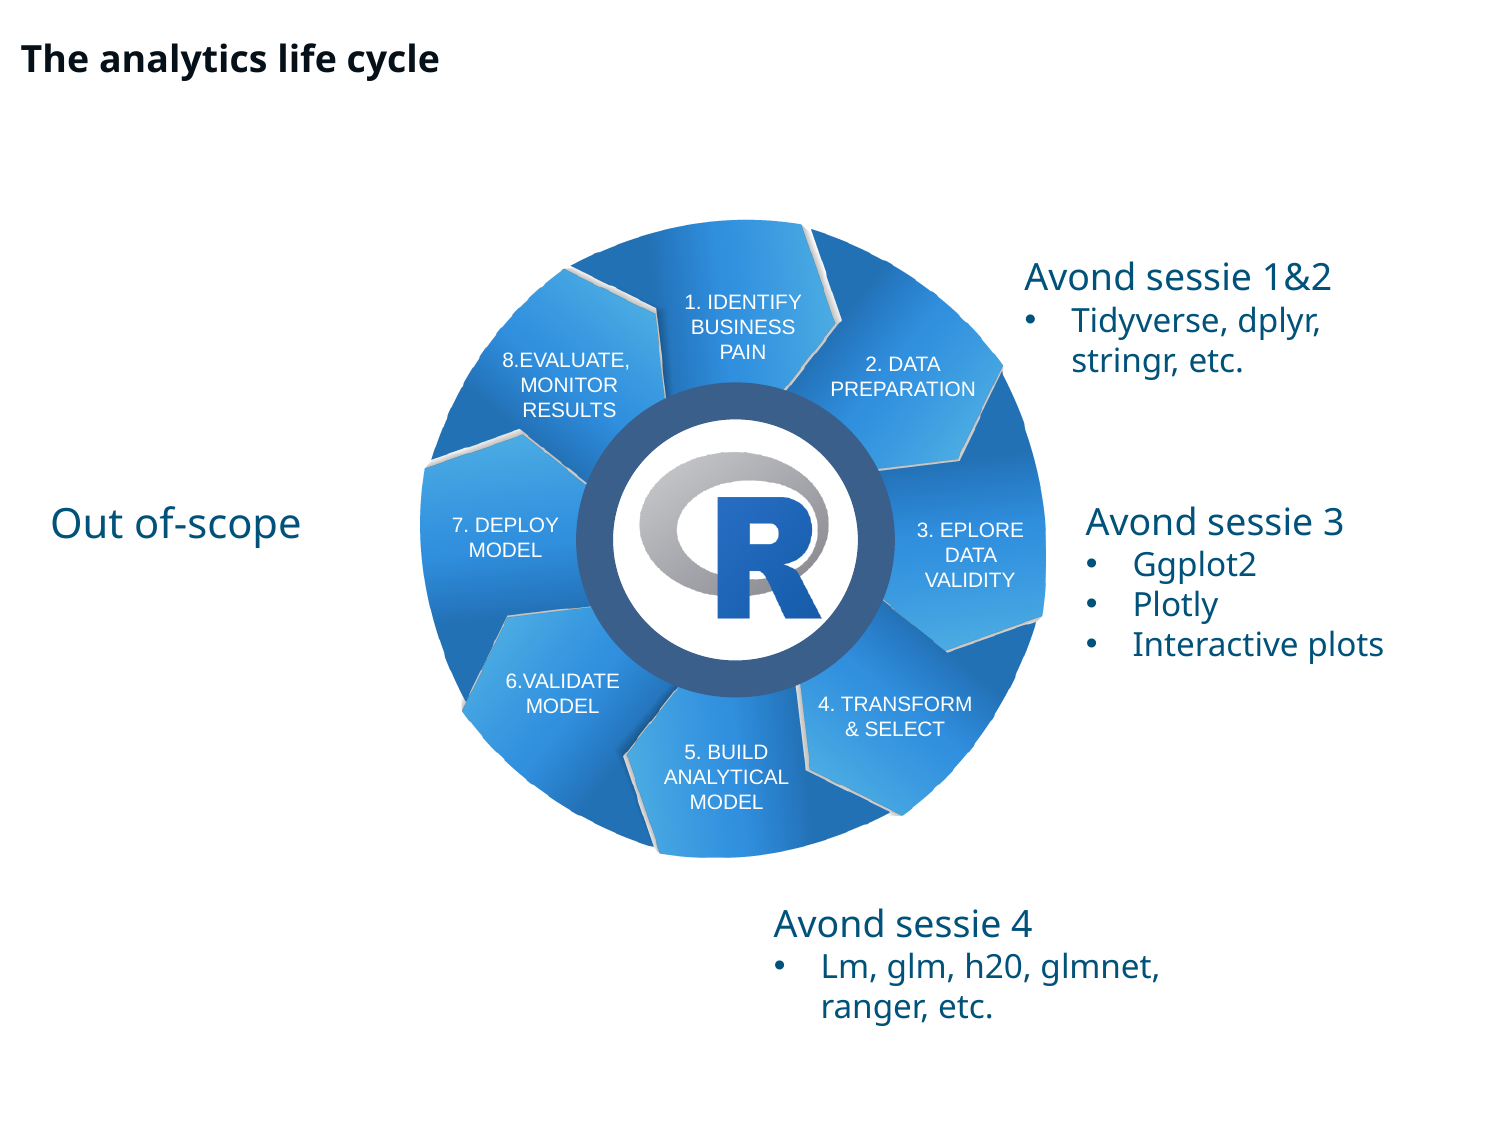

The analytics life cycle
Avond sessie 1&2
Tidyverse, dplyr, stringr, etc.
1. IDENTIFY BUSINESS PAIN
8.EVALUATE,
MONITOR
RESULTS
2. DATA
PREPARATION
Avond sessie 3
Ggplot2
Plotly
Interactive plots
Out of-scope
7. DEPLOY
MODEL
3. EPLORE DATA VALIDITY
6.VALIDATE
MODEL
4. TRANSFORM
& SELECT
5. BUILD ANALYTICAL
MODEL
Avond sessie 4
Lm, glm, h20, glmnet, ranger, etc.